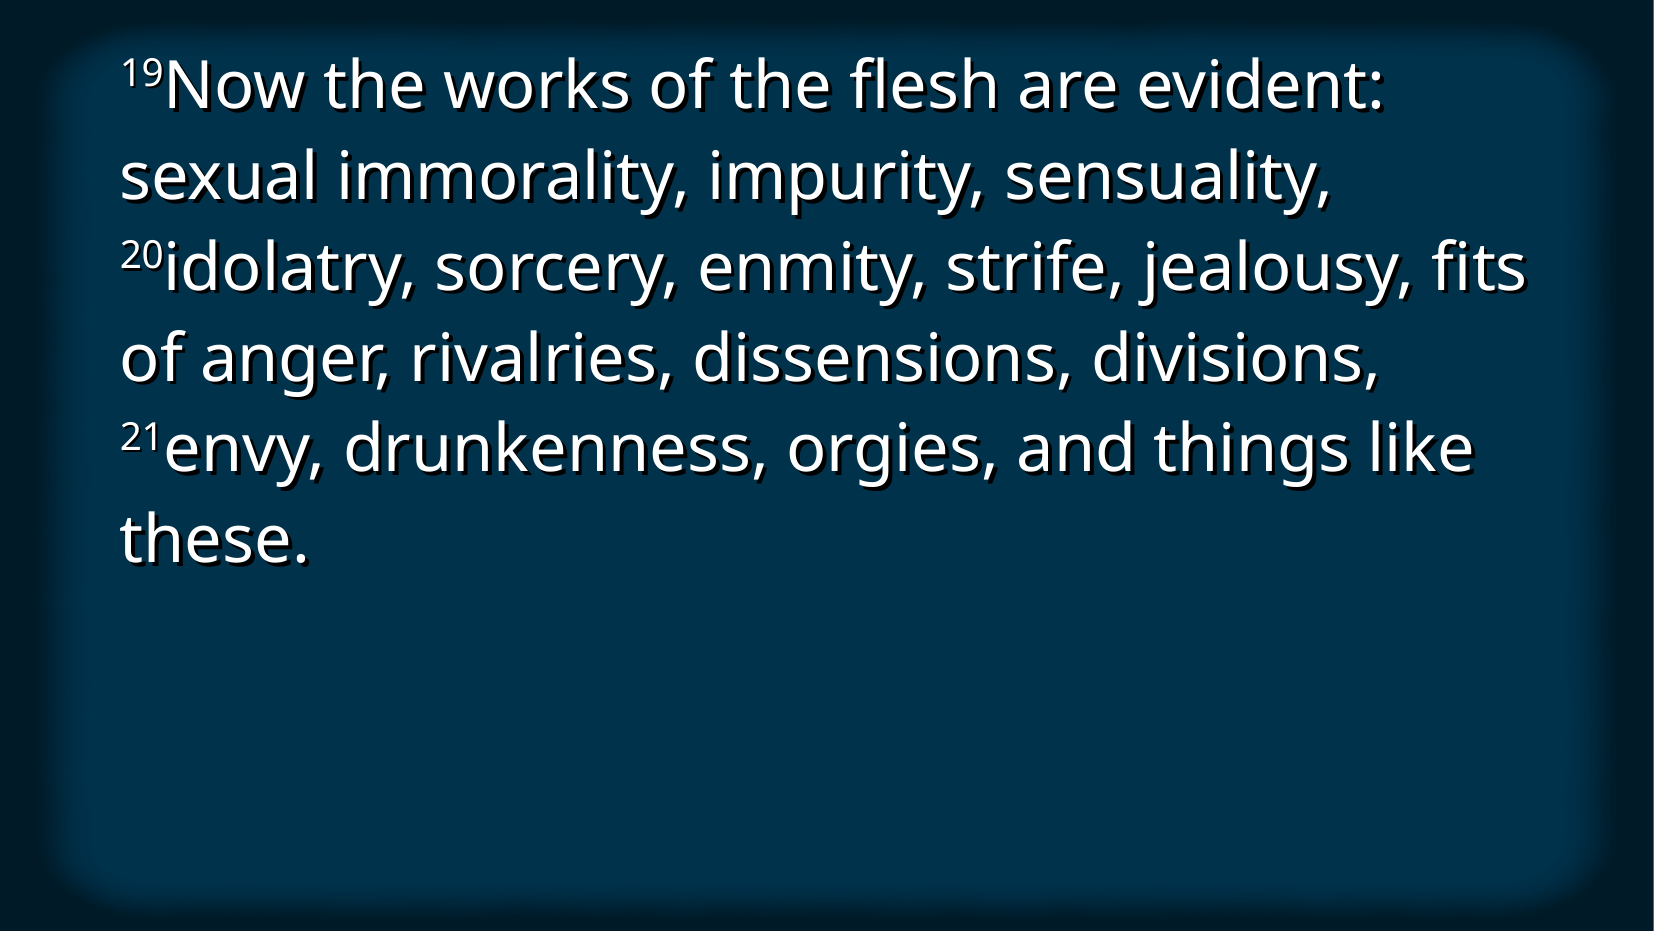

19Now the works of the flesh are evident: sexual immorality, impurity, sensuality, 20idolatry, sorcery, enmity, strife, jealousy, fits of anger, rivalries, dissensions, divisions, 21envy, drunkenness, orgies, and things like these.